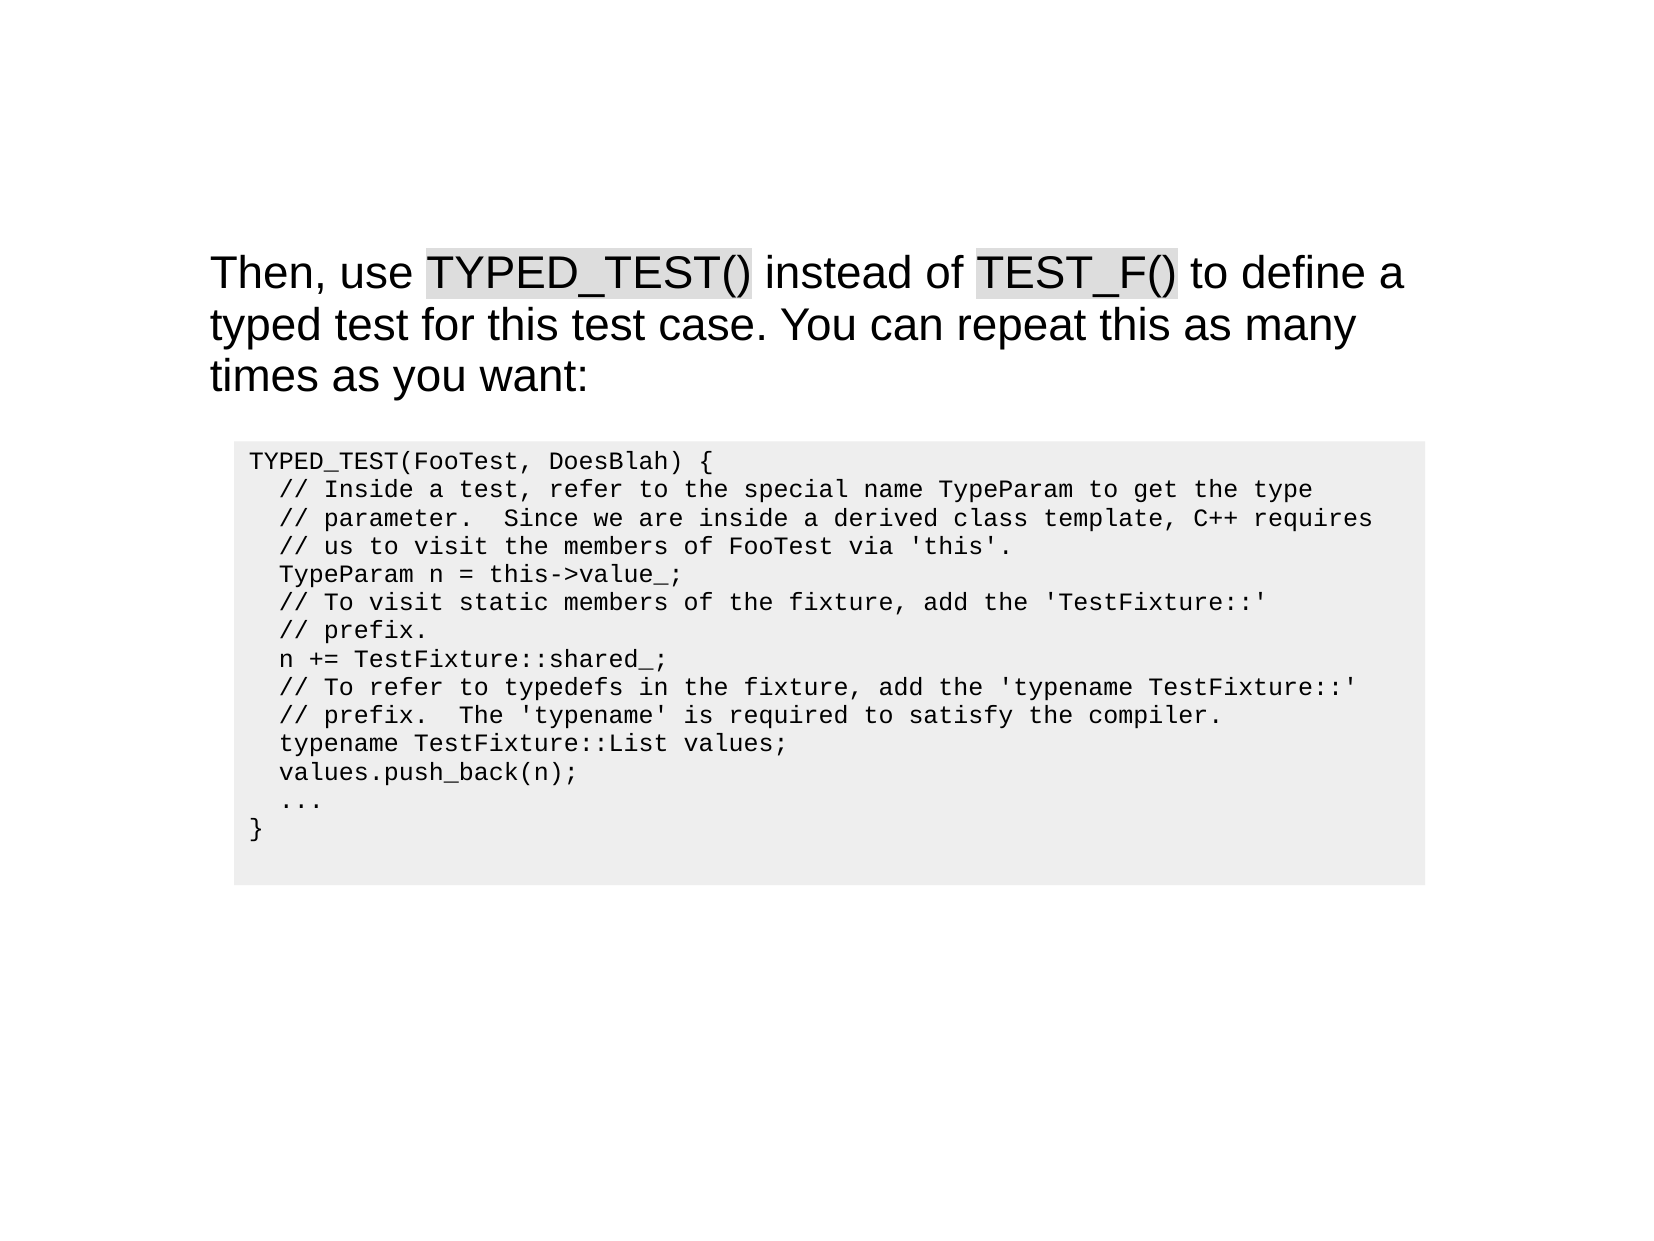

Then, use TYPED_TEST() instead of TEST_F() to define a typed test for this test case. You can repeat this as many times as you want:
TYPED_TEST(FooTest, DoesBlah) {
 // Inside a test, refer to the special name TypeParam to get the type
 // parameter. Since we are inside a derived class template, C++ requires
 // us to visit the members of FooTest via 'this'.
 TypeParam n = this->value_;
 // To visit static members of the fixture, add the 'TestFixture::'
 // prefix.
 n += TestFixture::shared_;
 // To refer to typedefs in the fixture, add the 'typename TestFixture::'
 // prefix. The 'typename' is required to satisfy the compiler.
 typename TestFixture::List values;
 values.push_back(n);
 ...
}